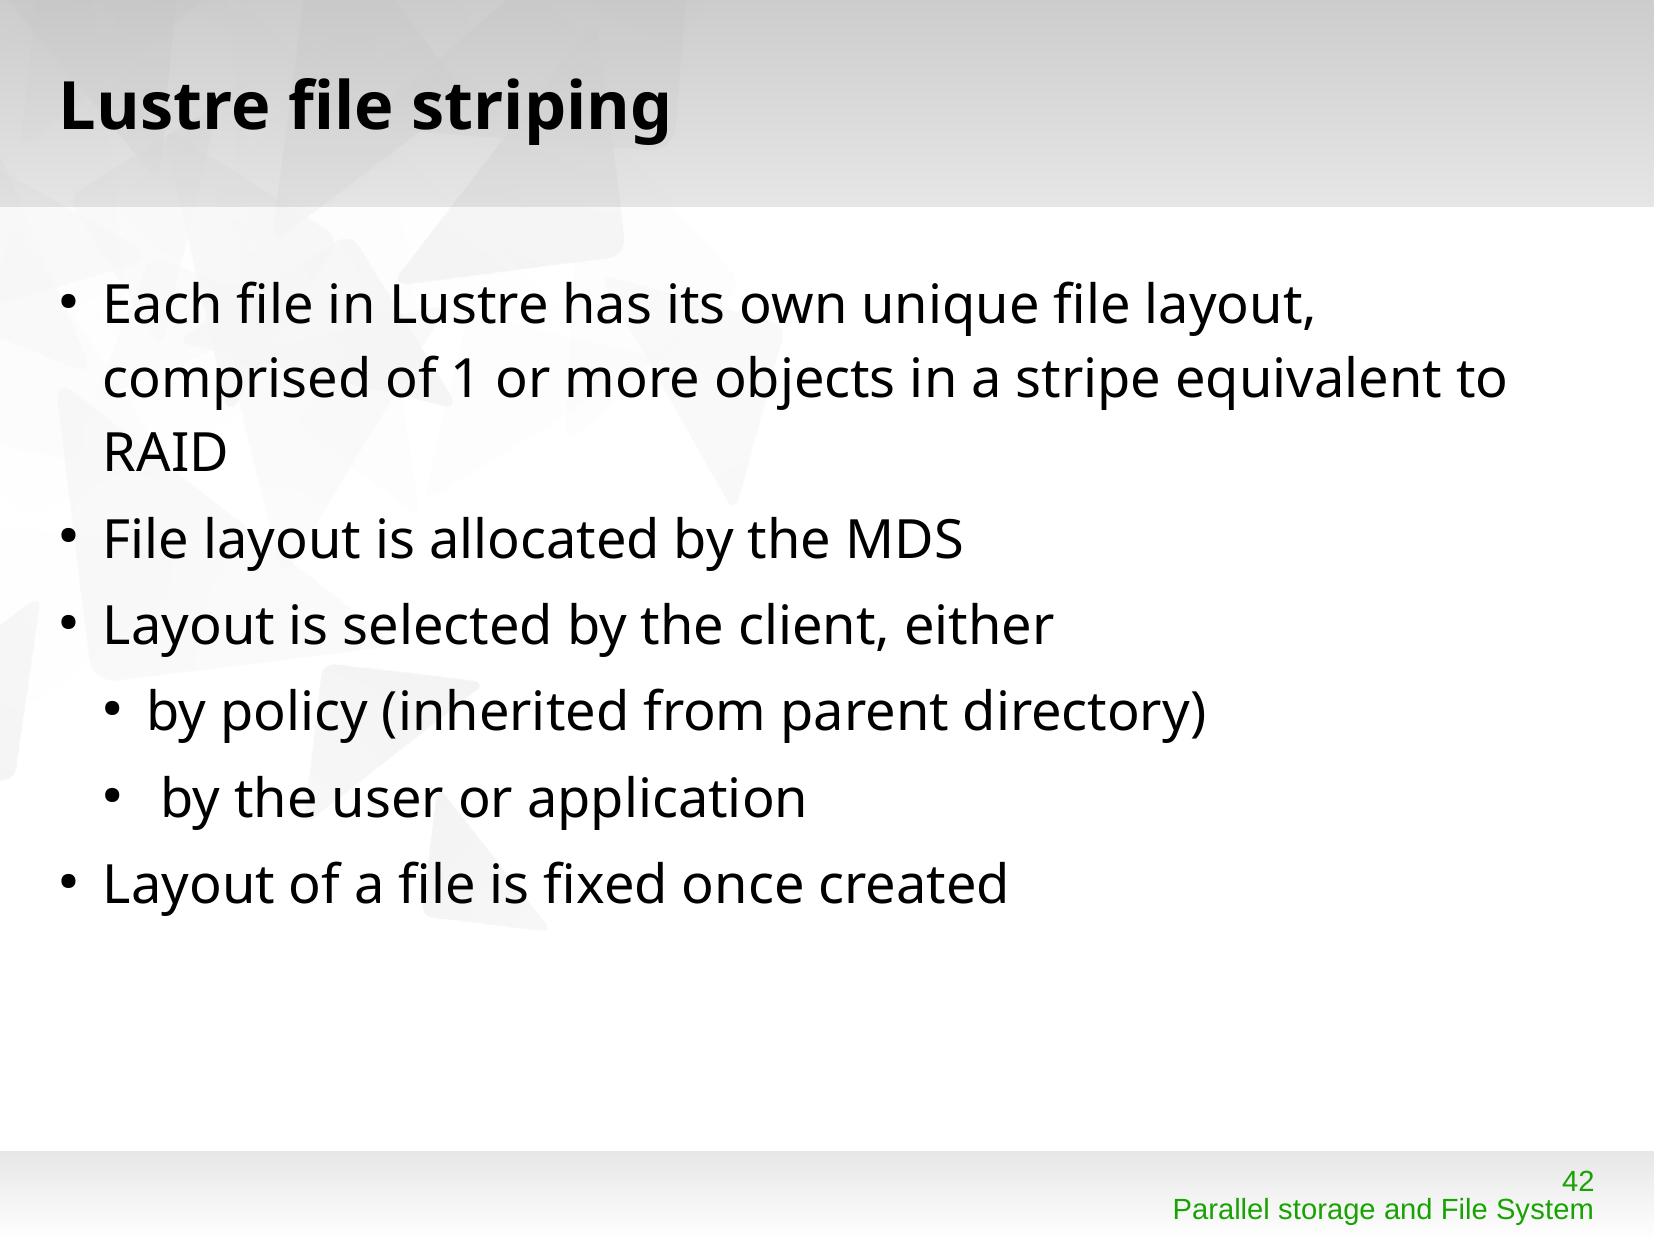

# Lustre file striping
Each file in Lustre has its own unique file layout, comprised of 1 or more objects in a stripe equivalent to RAID
File layout is allocated by the MDS
Layout is selected by the client, either
by policy (inherited from parent directory)
 by the user or application
Layout of a file is fixed once created
42
Parallel storage and File System